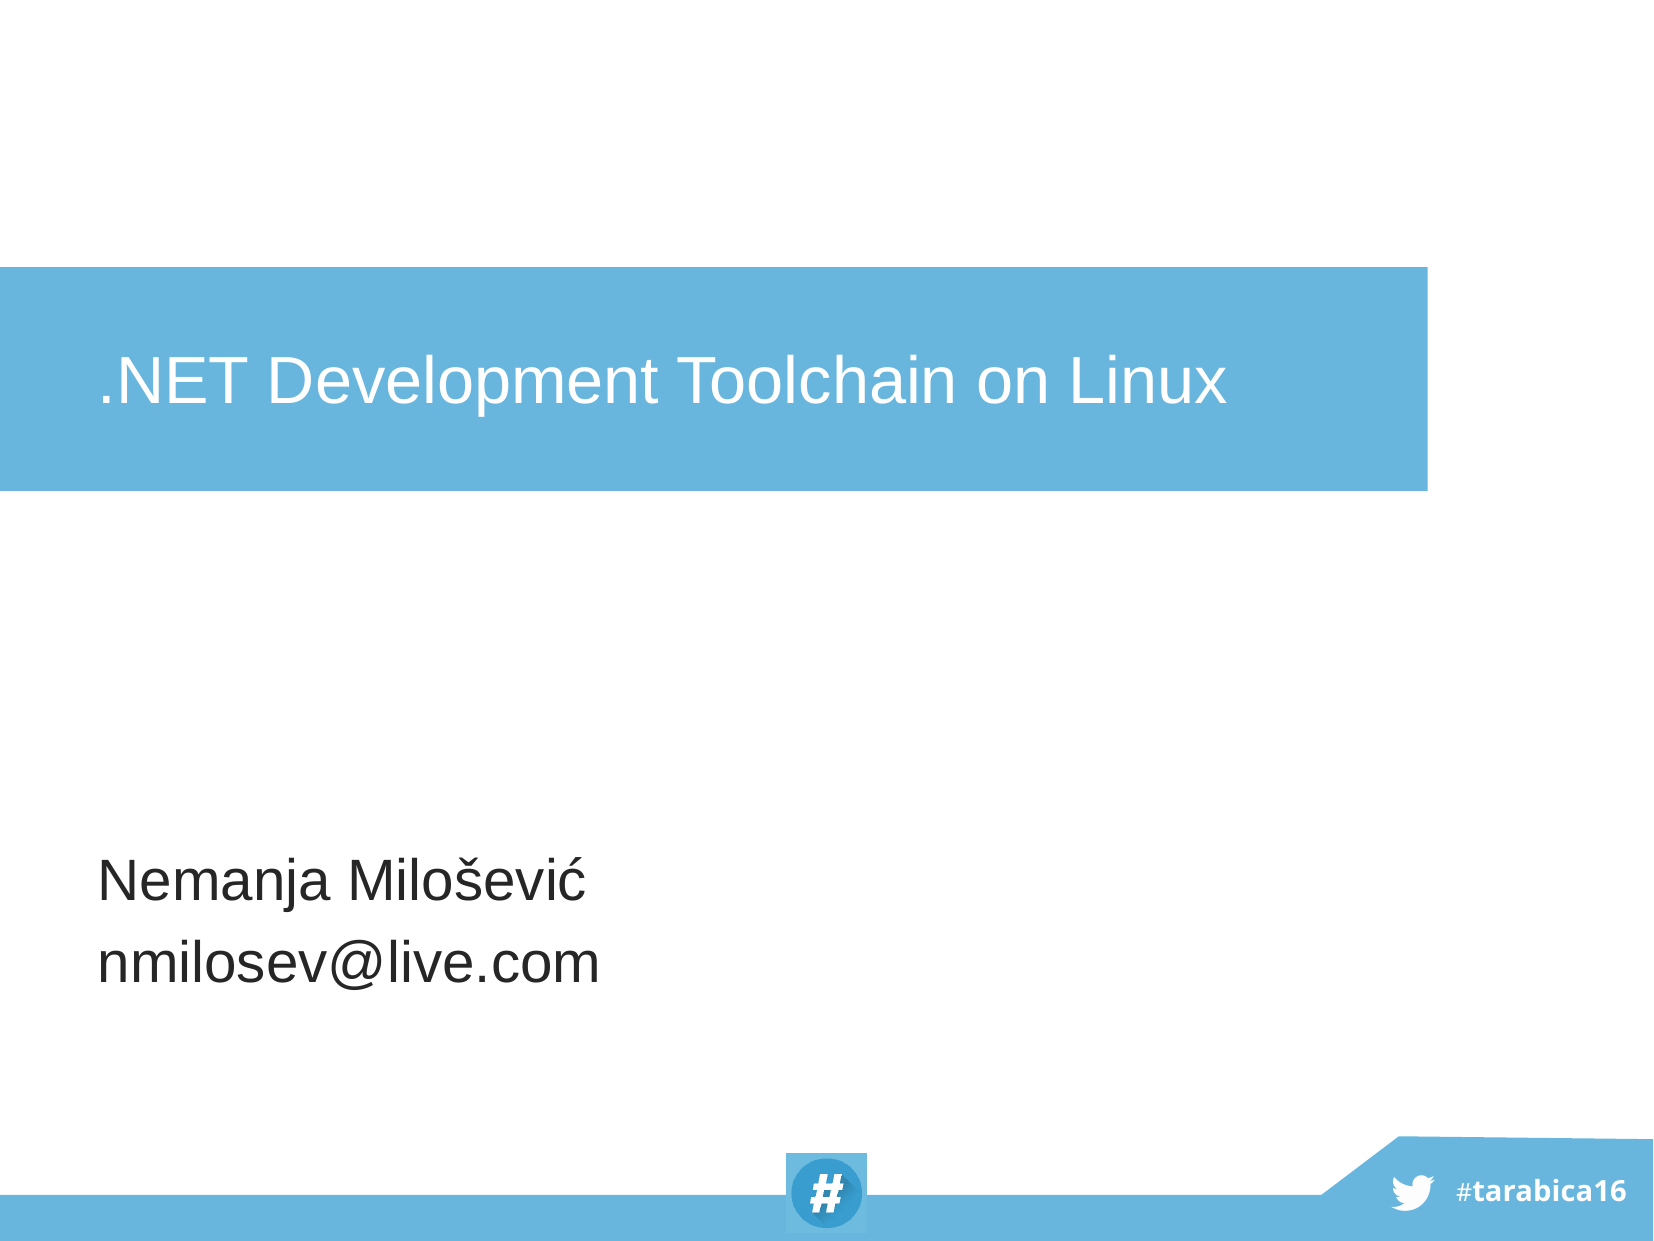

# .NET Development Toolchain on Linux
Nemanja Milošević
nmilosev@live.com